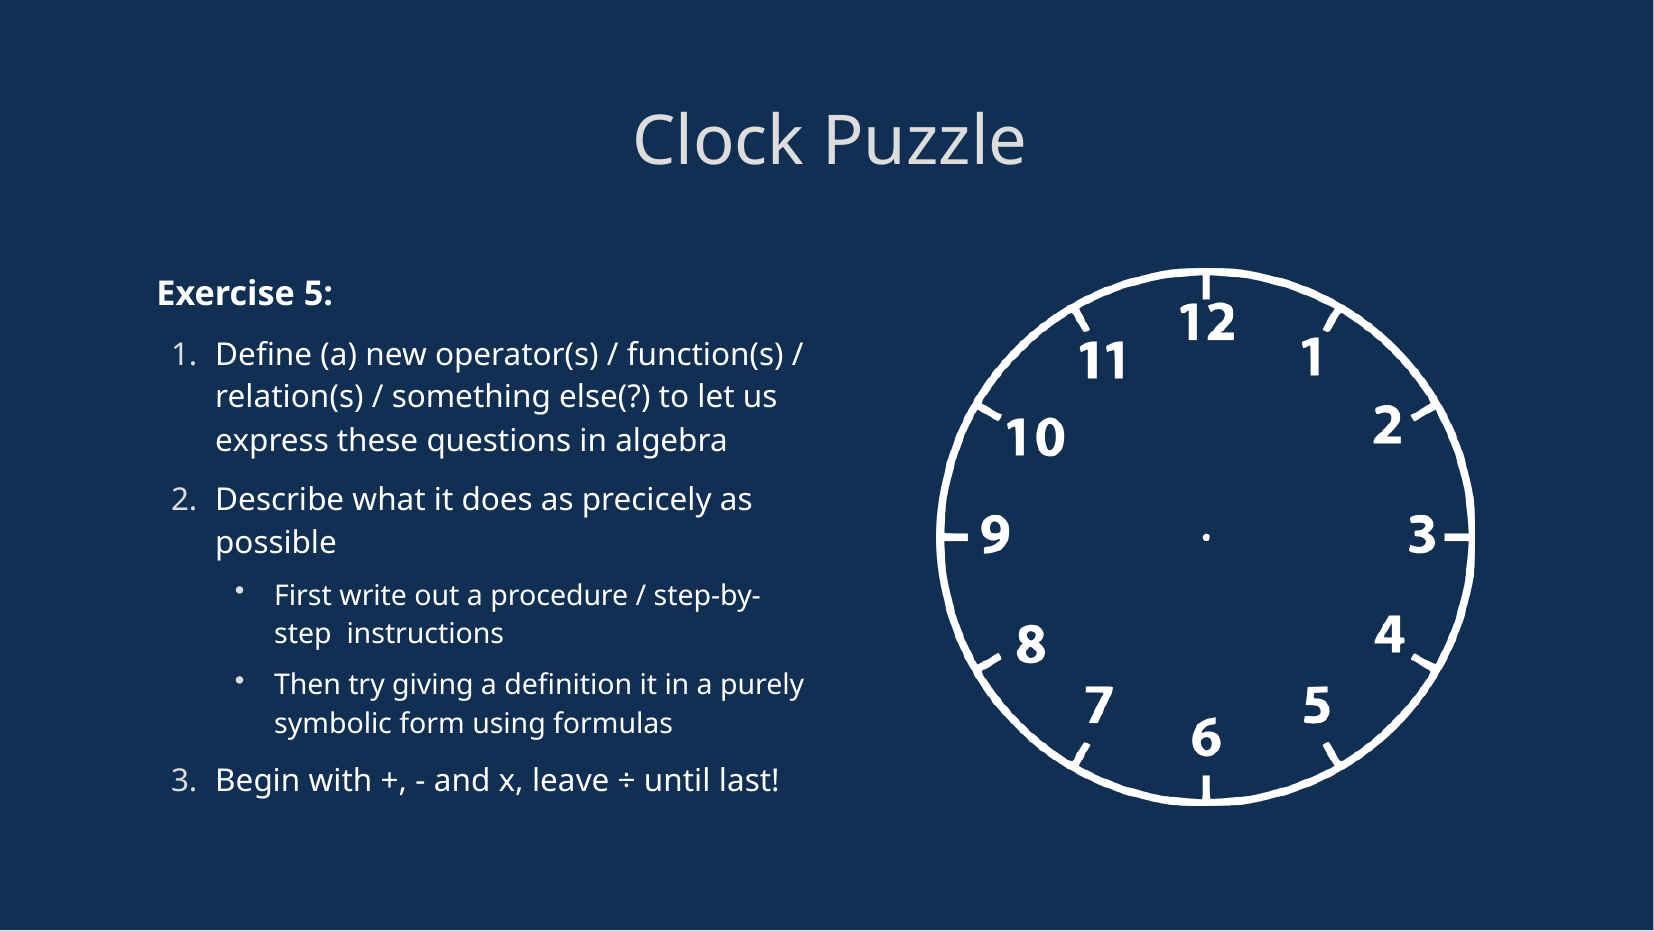

# Clock Puzzle
Exercise 5:
Define (a) new operator(s) / function(s) / relation(s) / something else(?) to let us express these questions in algebra
Describe what it does as precicely as possible
First write out a procedure / step-by-step instructions
Then try giving a definition it in a purely symbolic form using formulas
Begin with +, - and x, leave ÷ until last!